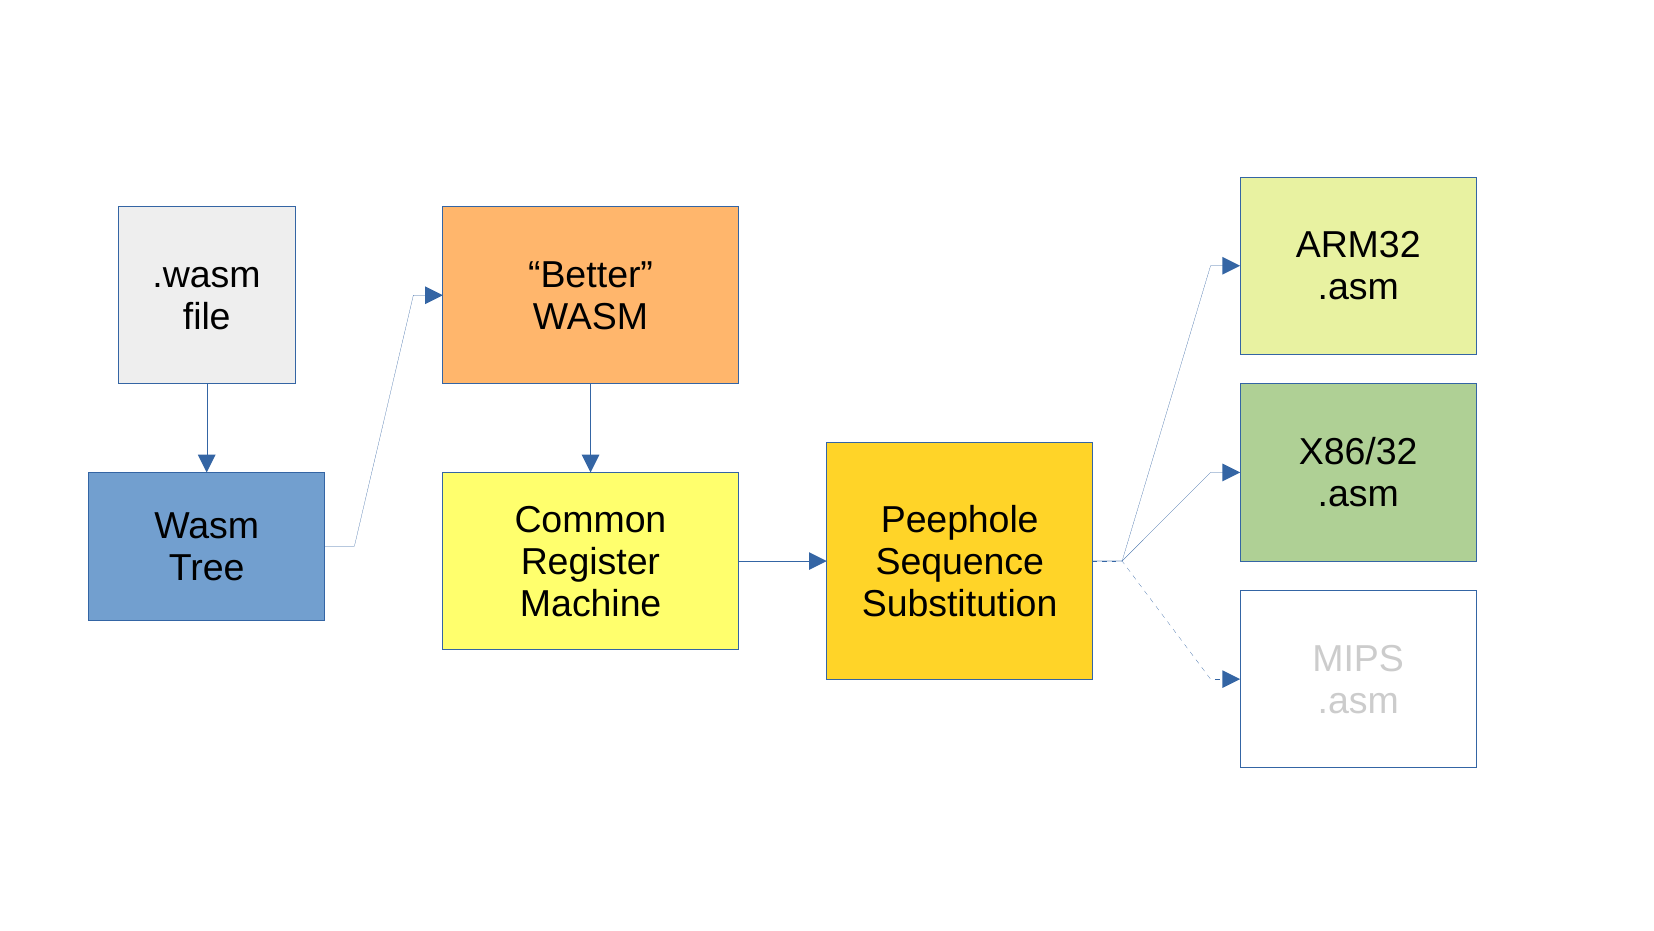

ARM32
.asm
.wasm
file
“Better”
WASM
X86/32
.asm
Peephole
Sequence
Substitution
Wasm
Tree
Common
Register
Machine
MIPS
.asm